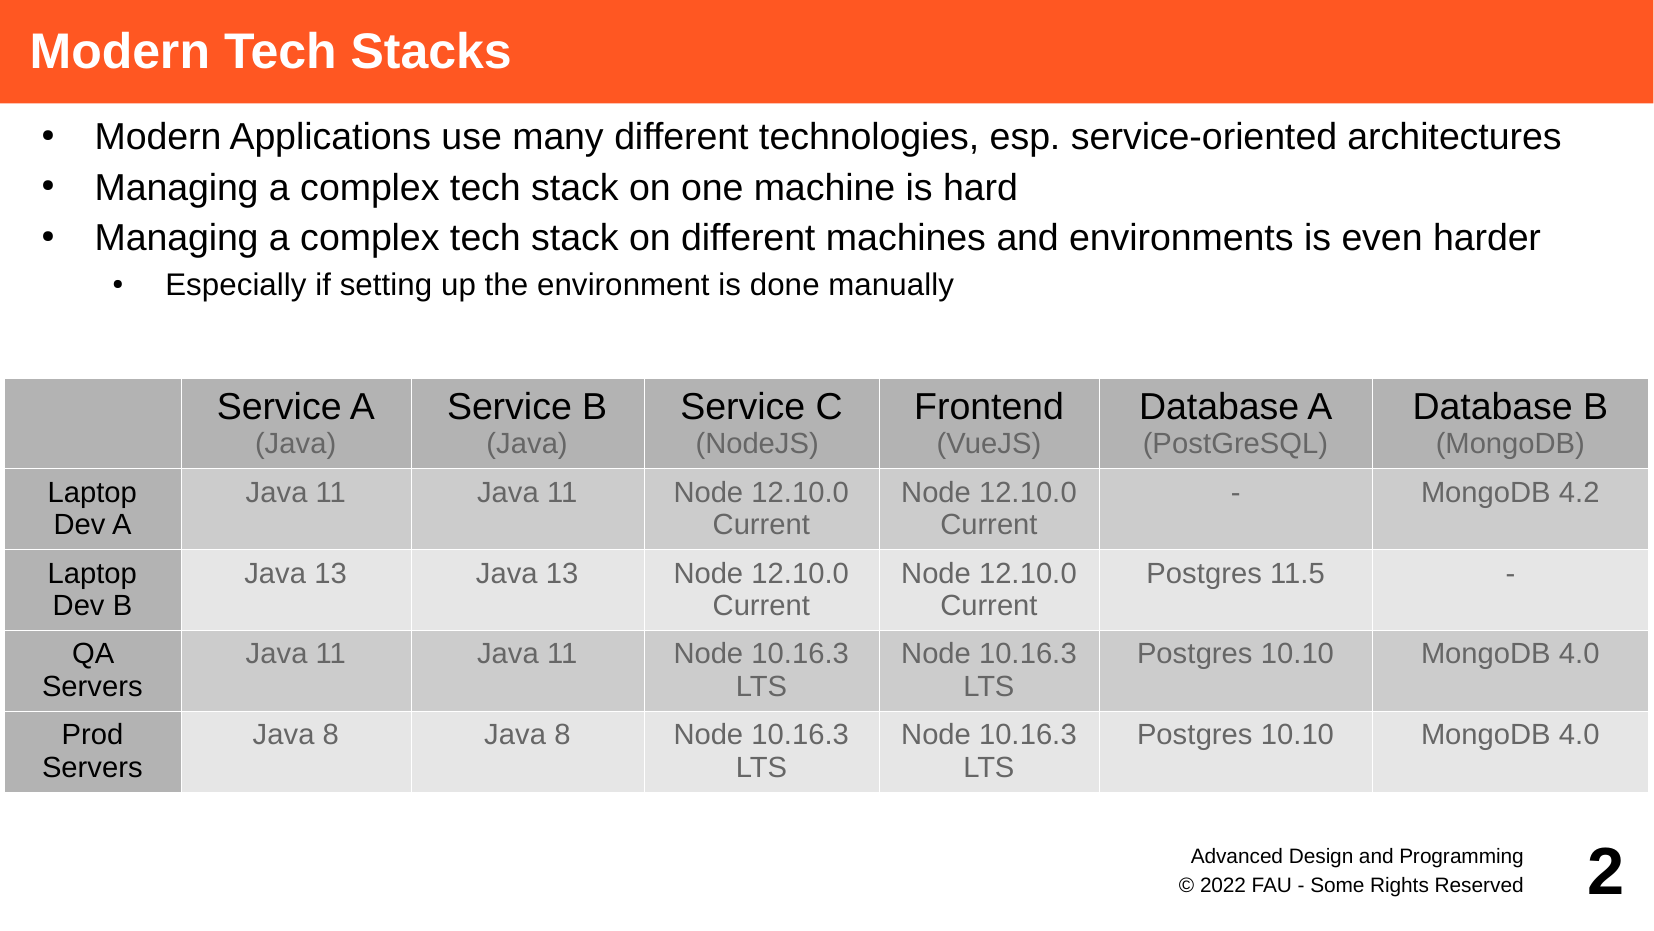

# Modern Tech Stacks
Modern Applications use many different technologies, esp. service-oriented architectures
Managing a complex tech stack on one machine is hard
Managing a complex tech stack on different machines and environments is even harder
Especially if setting up the environment is done manually
| | Service A (Java) | Service B (Java) | Service C (NodeJS) | Frontend (VueJS) | Database A (PostGreSQL) | Database B (MongoDB) |
| --- | --- | --- | --- | --- | --- | --- |
| Laptop Dev A | Java 11 | Java 11 | Node 12.10.0 Current | Node 12.10.0 Current | - | MongoDB 4.2 |
| Laptop Dev B | Java 13 | Java 13 | Node 12.10.0 Current | Node 12.10.0 Current | Postgres 11.5 | - |
| QA Servers | Java 11 | Java 11 | Node 10.16.3 LTS | Node 10.16.3 LTS | Postgres 10.10 | MongoDB 4.0 |
| Prod Servers | Java 8 | Java 8 | Node 10.16.3 LTS | Node 10.16.3 LTS | Postgres 10.10 | MongoDB 4.0 |
Advanced Design and Programming
2
© 2022 FAU - Some Rights Reserved